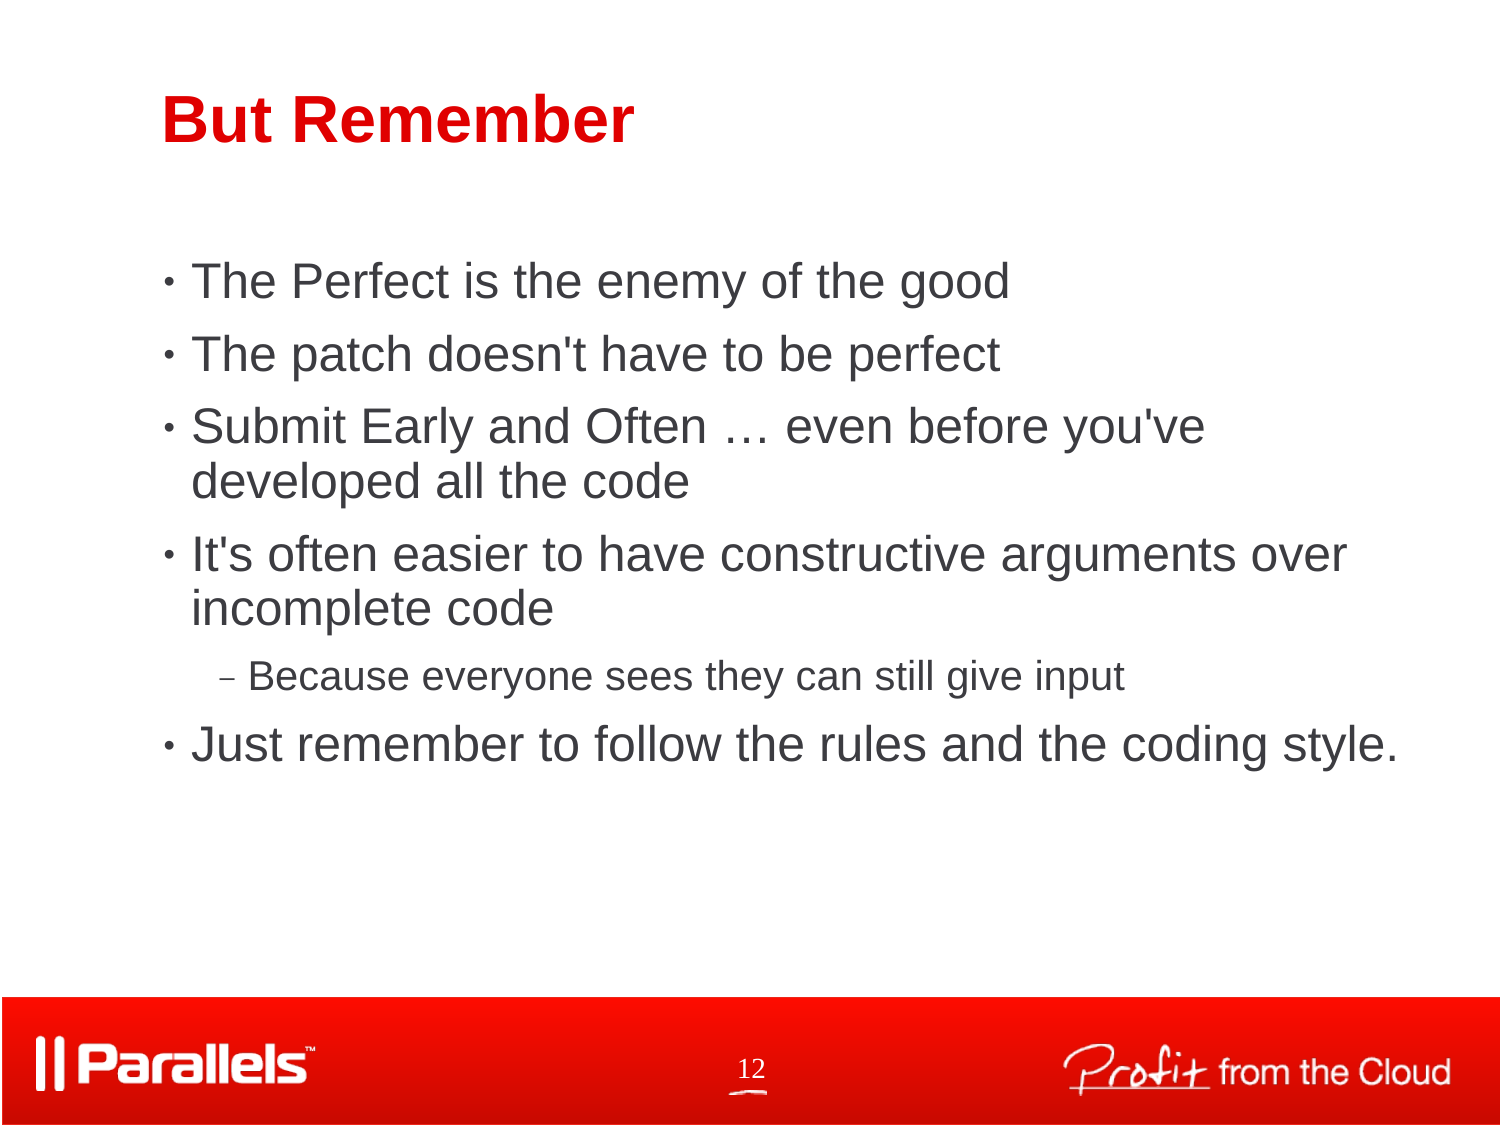

# But Remember
The Perfect is the enemy of the good
The patch doesn't have to be perfect
Submit Early and Often … even before you've developed all the code
It's often easier to have constructive arguments over incomplete code
Because everyone sees they can still give input
Just remember to follow the rules and the coding style.